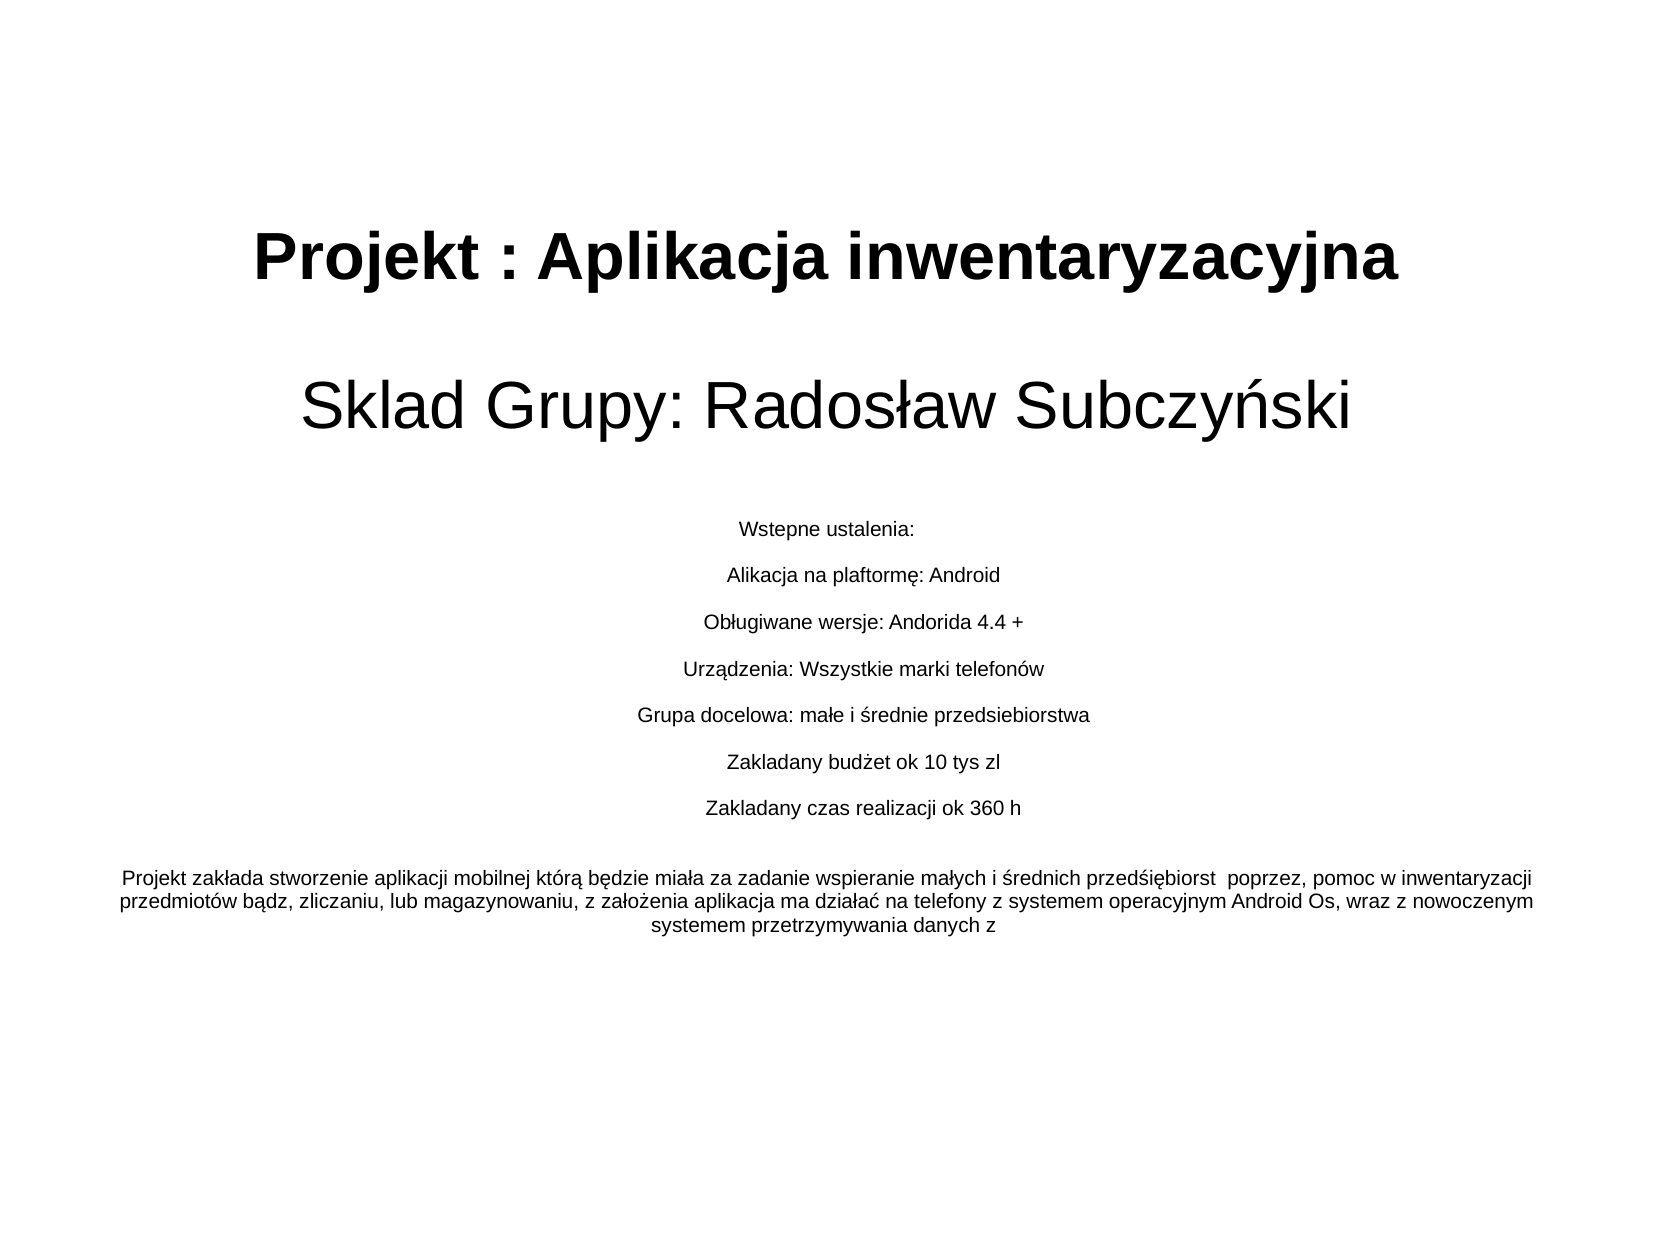

# Projekt : Aplikacja inwentaryzacyjna
Sklad Grupy: Radosław Subczyński
Wstepne ustalenia:
	Alikacja na plaftormę: Android
	Obługiwane wersje: Andorida 4.4 +
	Urządzenia: Wszystkie marki telefonów
	Grupa docelowa: małe i średnie przedsiebiorstwa
	Zakladany budżet ok 10 tys zl
	Zakladany czas realizacji ok 360 h
Projekt zakłada stworzenie aplikacji mobilnej którą będzie miała za zadanie wspieranie małych i średnich przedśiębiorst poprzez, pomoc w inwentaryzacji przedmiotów bądz, zliczaniu, lub magazynowaniu, z założenia aplikacja ma działać na telefony z systemem operacyjnym Android Os, wraz z nowoczenym systemem przetrzymywania danych z